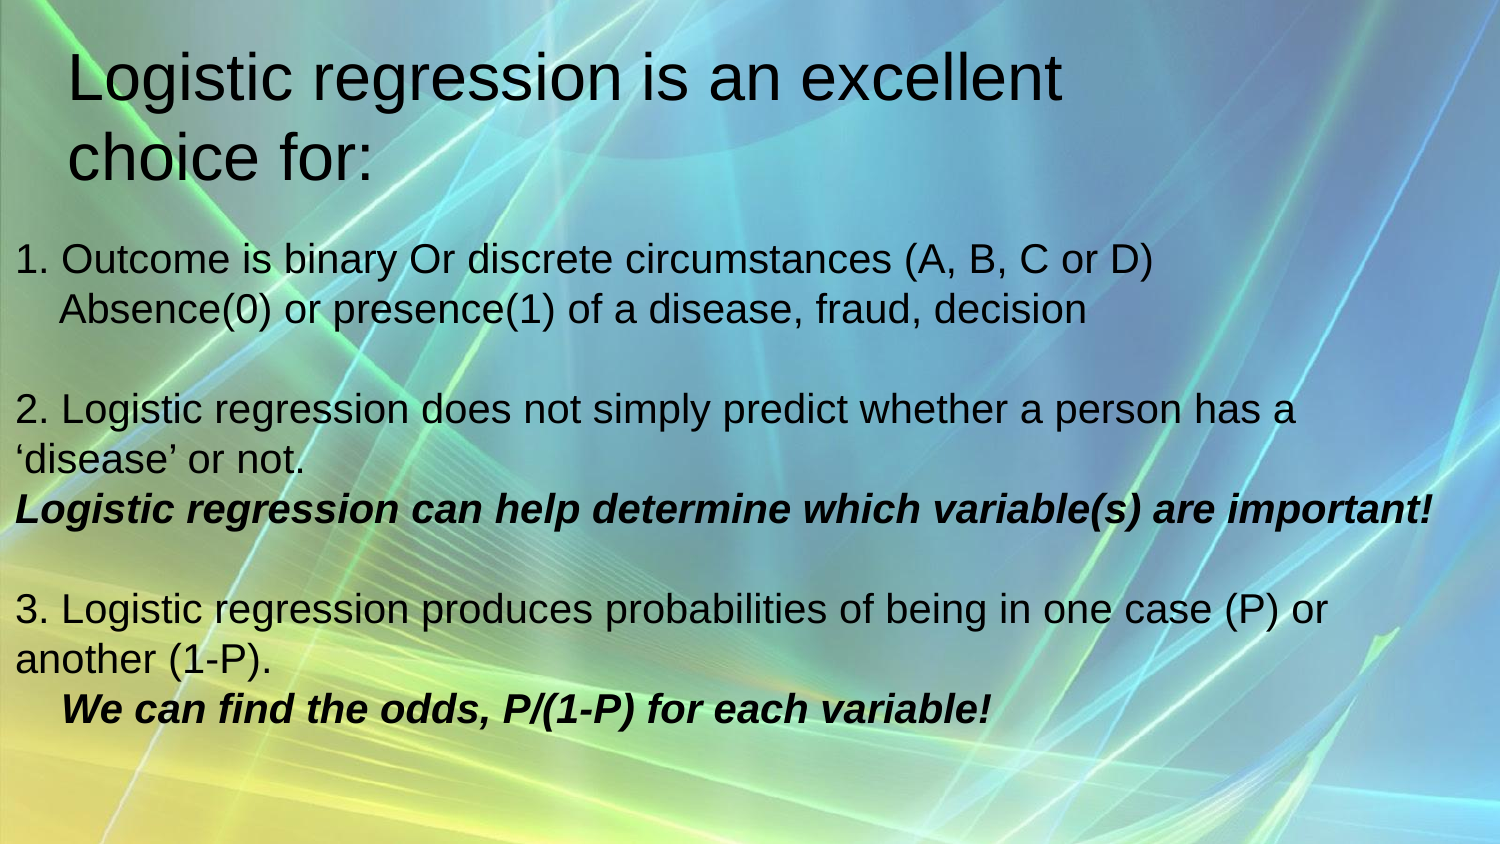

Logistic regression is an excellent choice for:
# 1. Outcome is binary Or discrete circumstances (A, B, C or D) Absence(0) or presence(1) of a disease, fraud, decision 2. Logistic regression does not simply predict whether a person has a ‘disease’ or not. Logistic regression can help determine which variable(s) are important! 3. Logistic regression produces probabilities of being in one case (P) or another (1-P). We can find the odds, P/(1-P) for each variable!